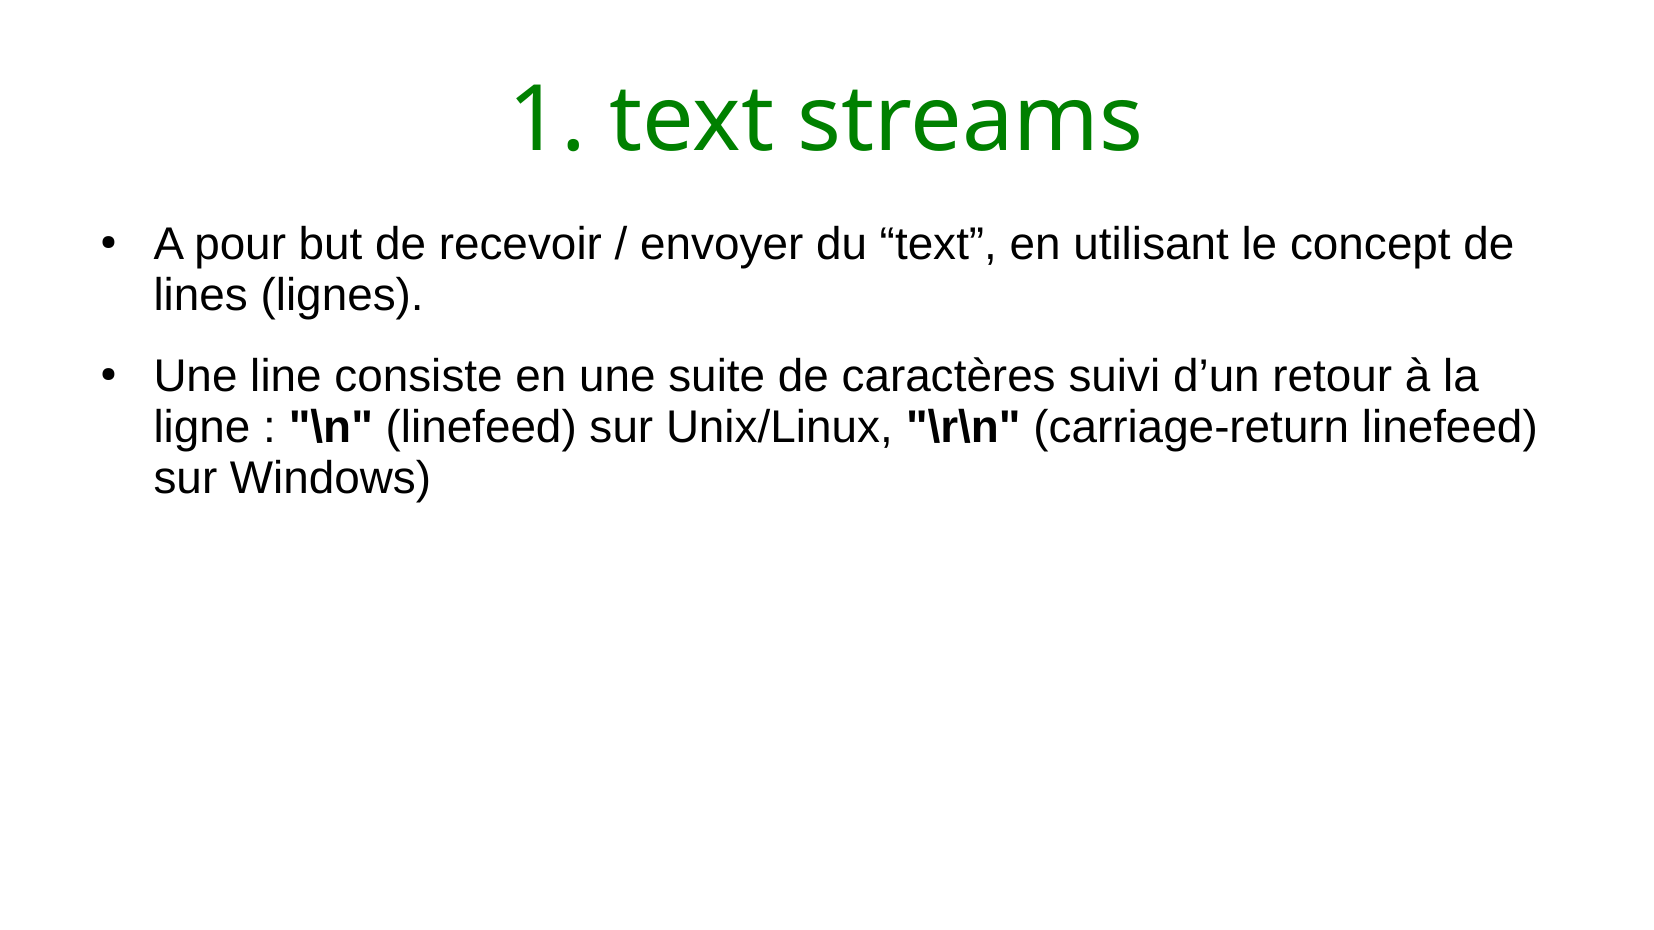

# 1. text streams
A pour but de recevoir / envoyer du “text”, en utilisant le concept de lines (lignes).
Une line consiste en une suite de caractères suivi d’un retour à la ligne : "\n" (linefeed) sur Unix/Linux, "\r\n" (carriage-return linefeed) sur Windows)